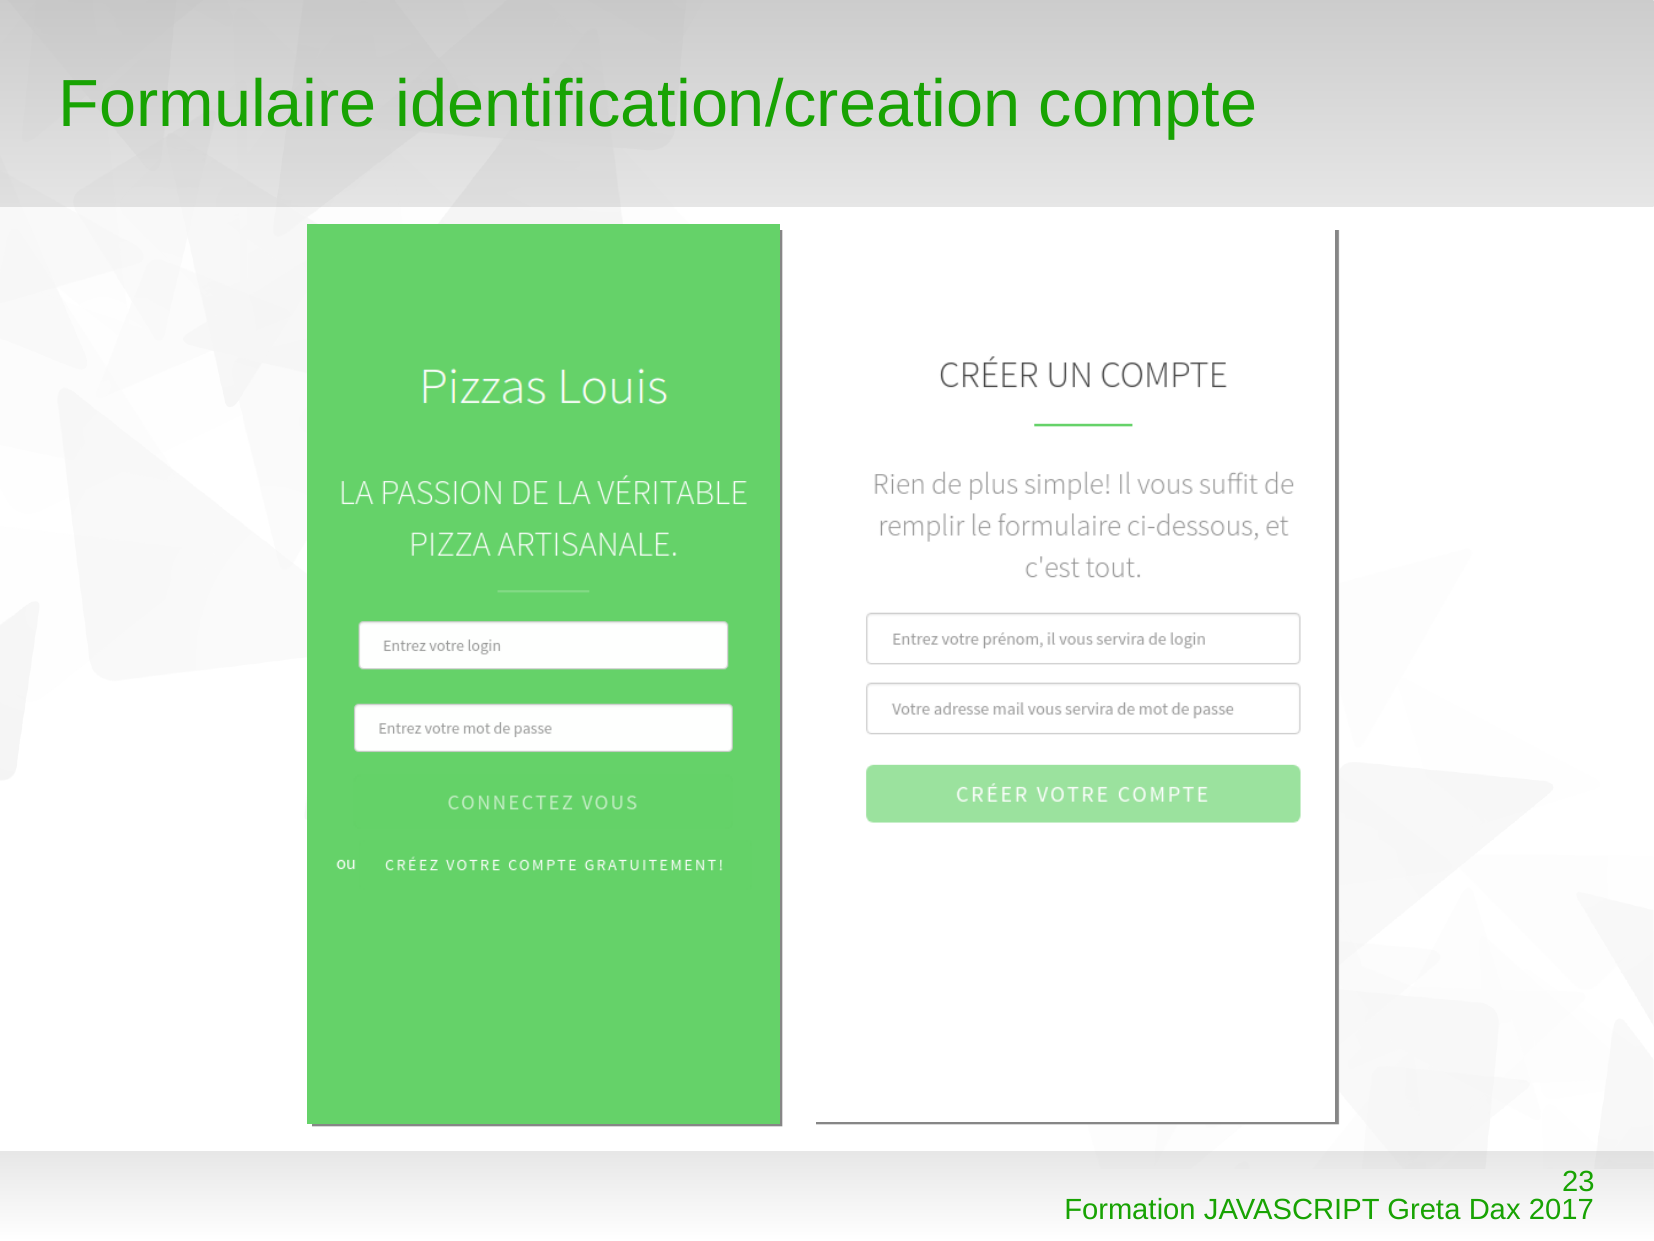

# Formulaire identification/creation compte
23
Formation JAVASCRIPT Greta Dax 2017